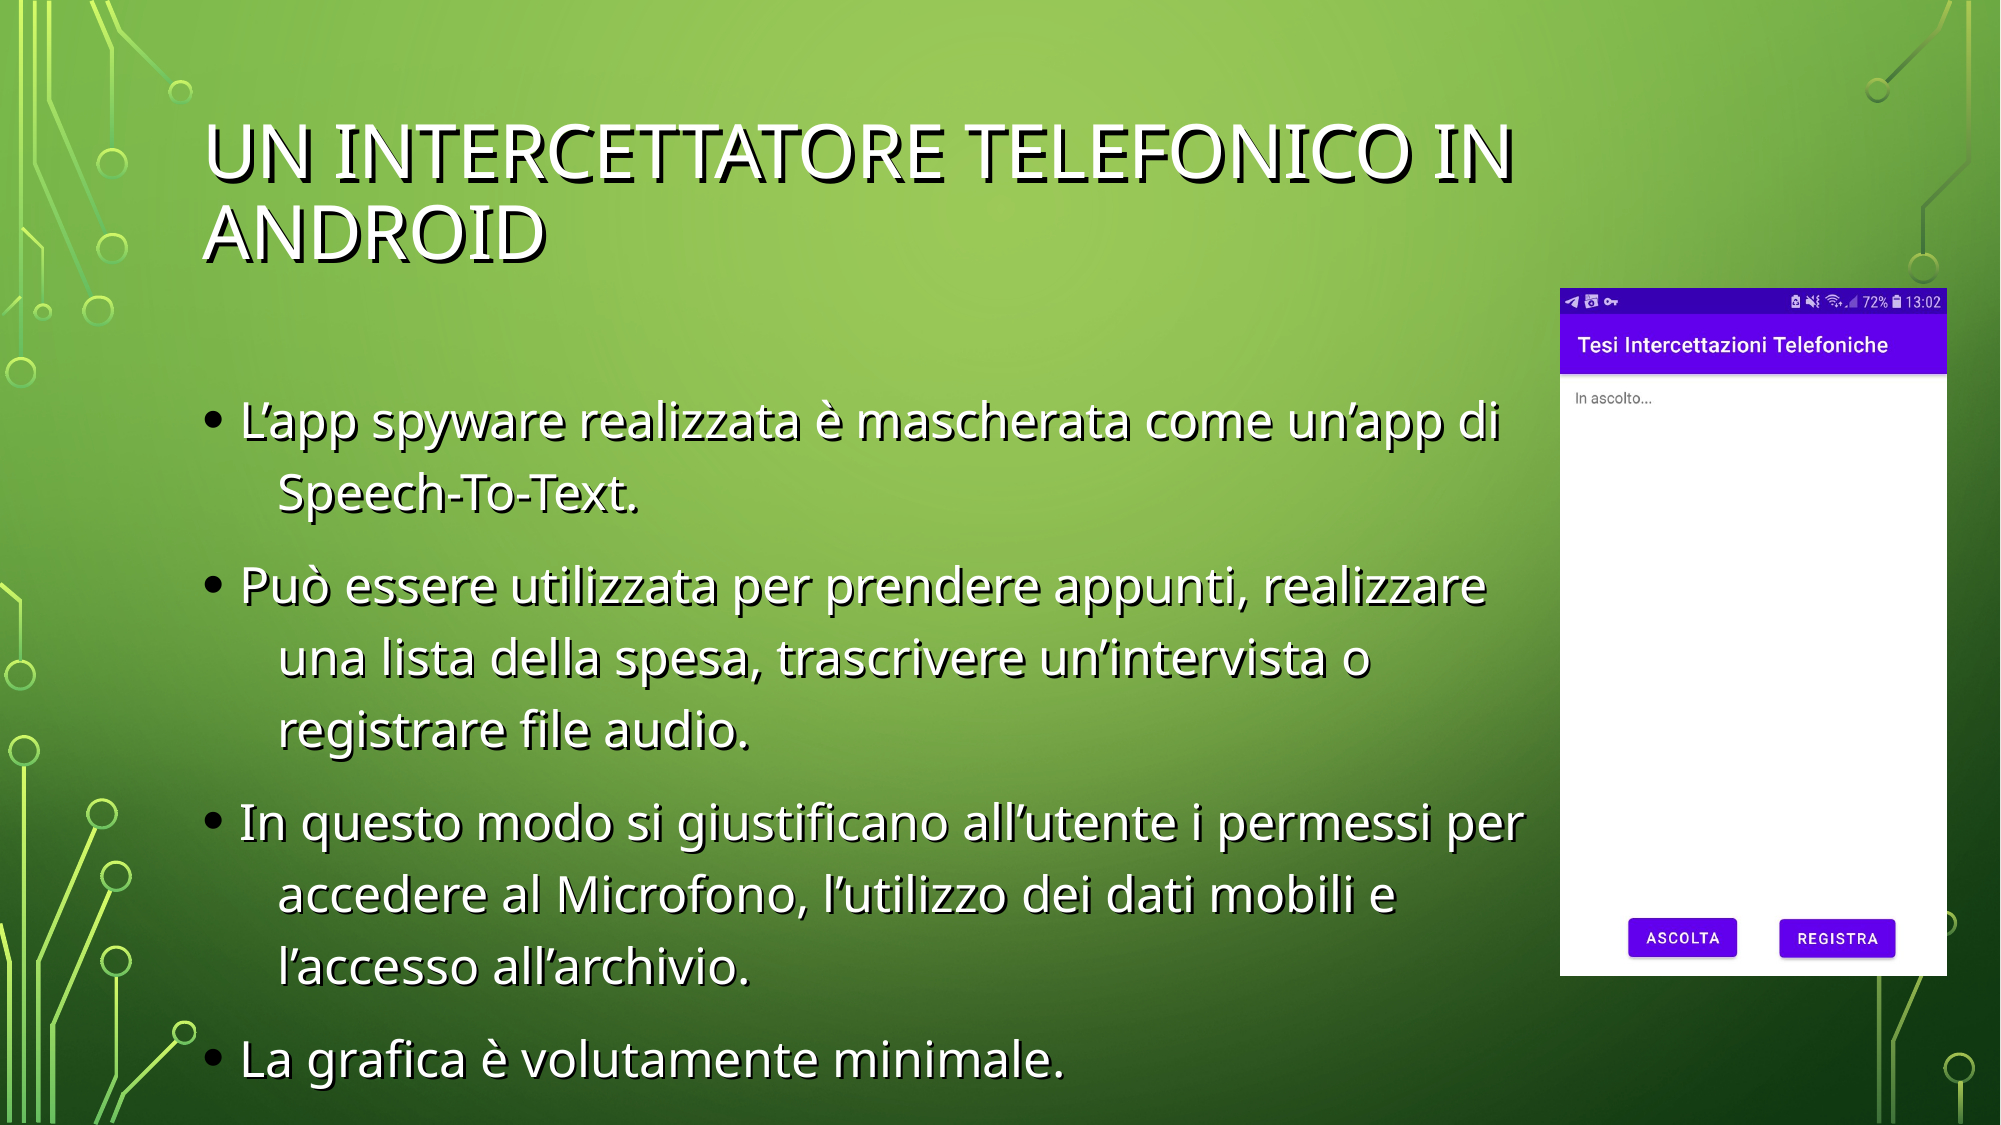

# Un intercettatore telefonico in Android
L’app spyware realizzata è mascherata come un’app di Speech-To-Text.
Può essere utilizzata per prendere appunti, realizzare una lista della spesa, trascrivere un’intervista o registrare file audio.
In questo modo si giustificano all’utente i permessi per accedere al Microfono, l’utilizzo dei dati mobili e l’accesso all’archivio.
La grafica è volutamente minimale.